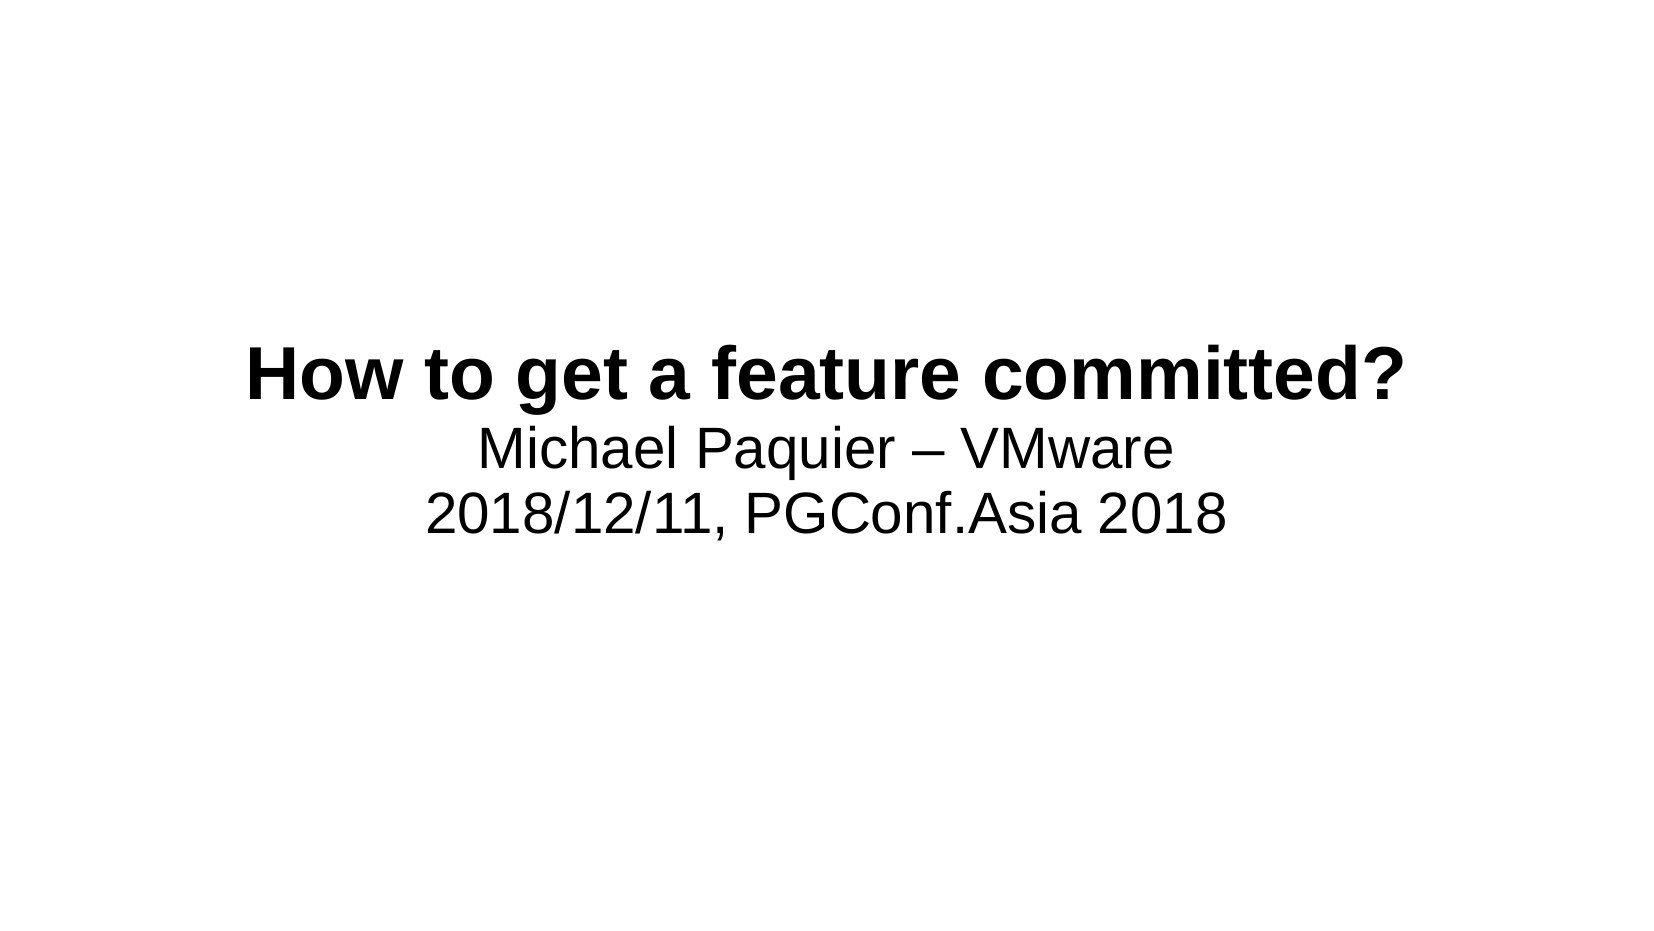

# How to get a feature committed?
Michael Paquier – VMware
2018/12/11, PGConf.Asia 2018